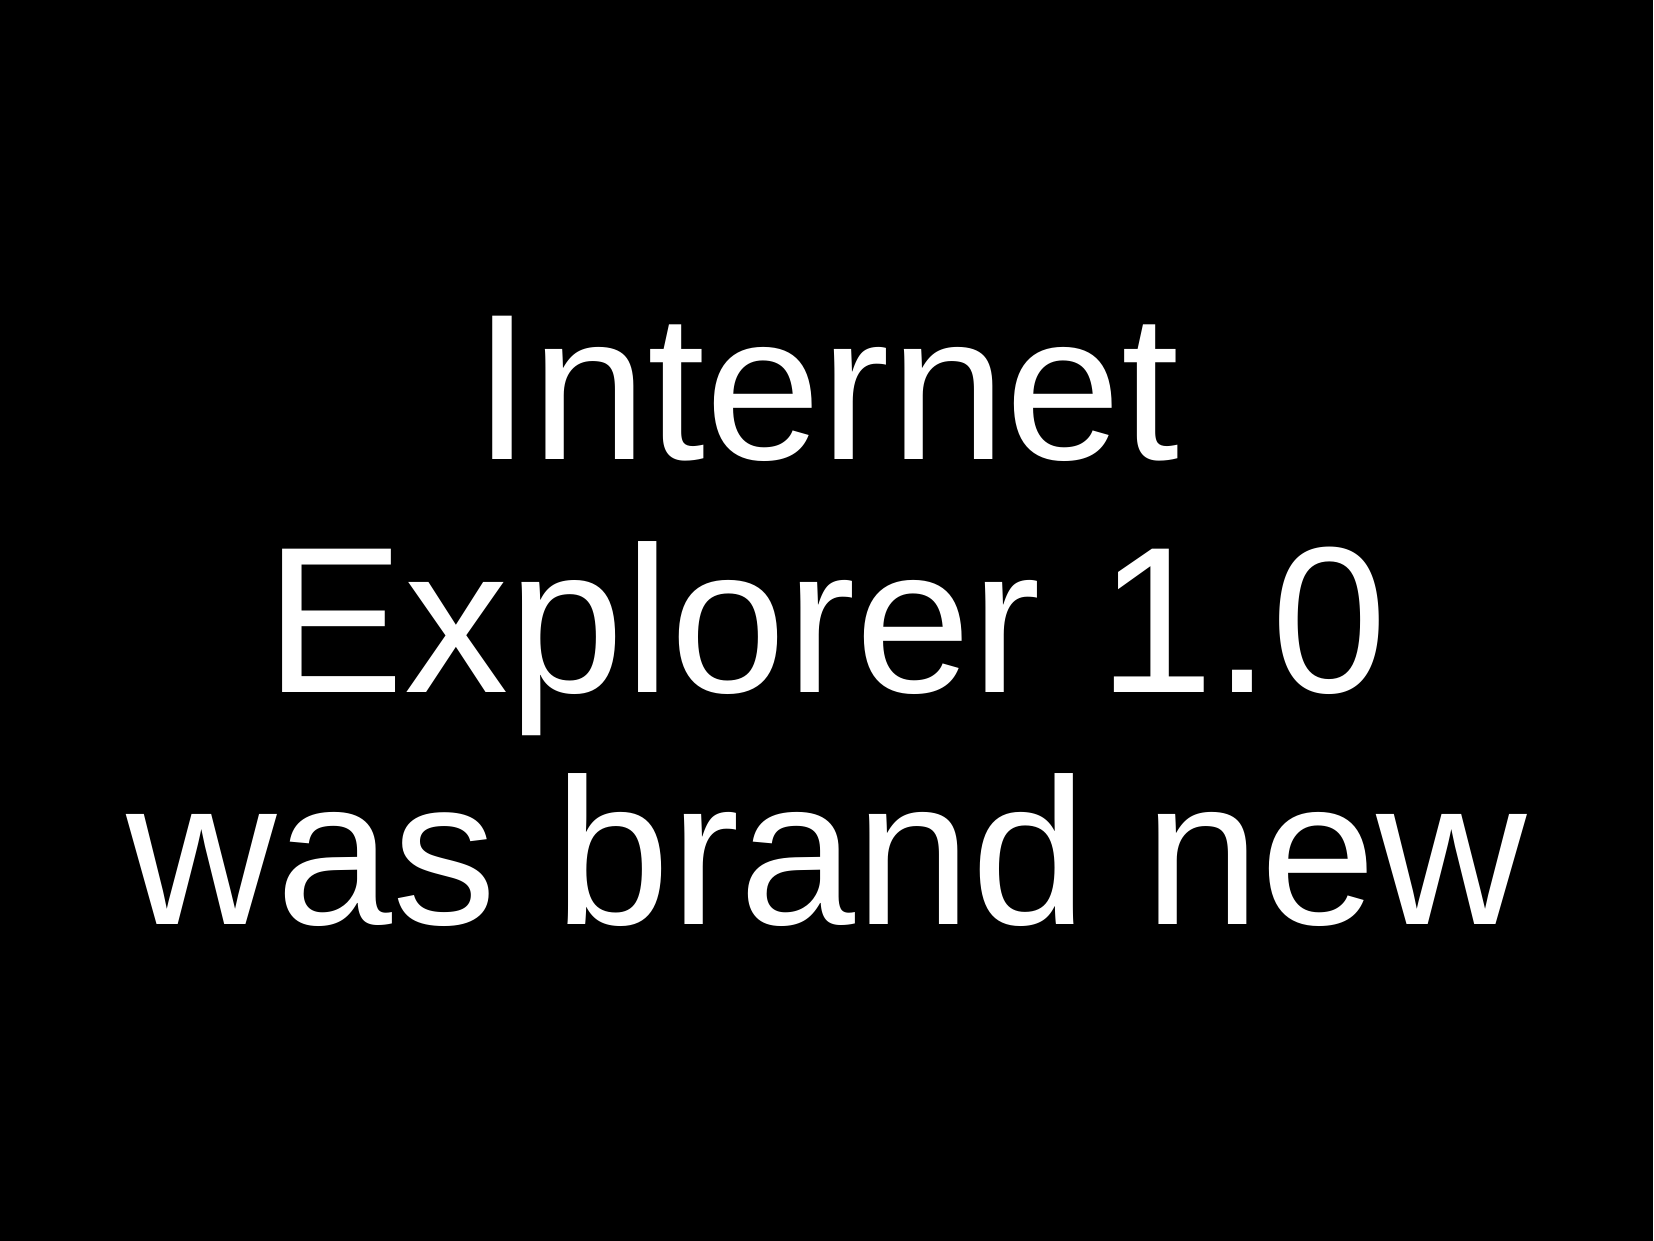

# Internet Explorer 1.0 was brand new